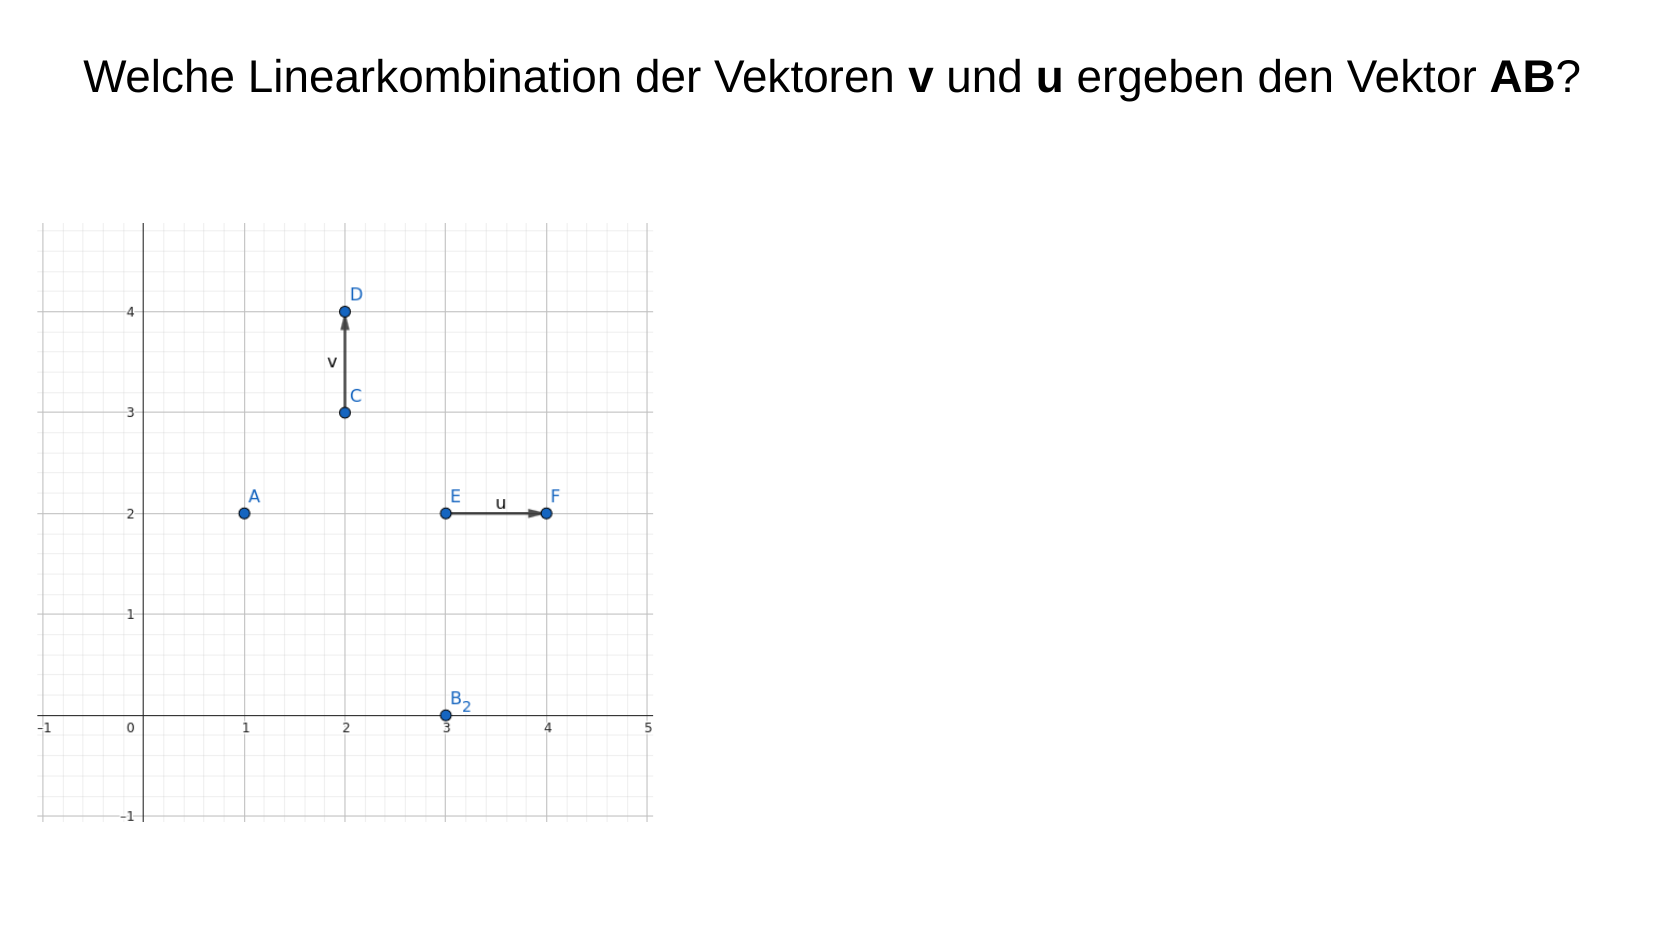

Welche Linearkombination der Vektoren v und u ergeben den Vektor AB?
#